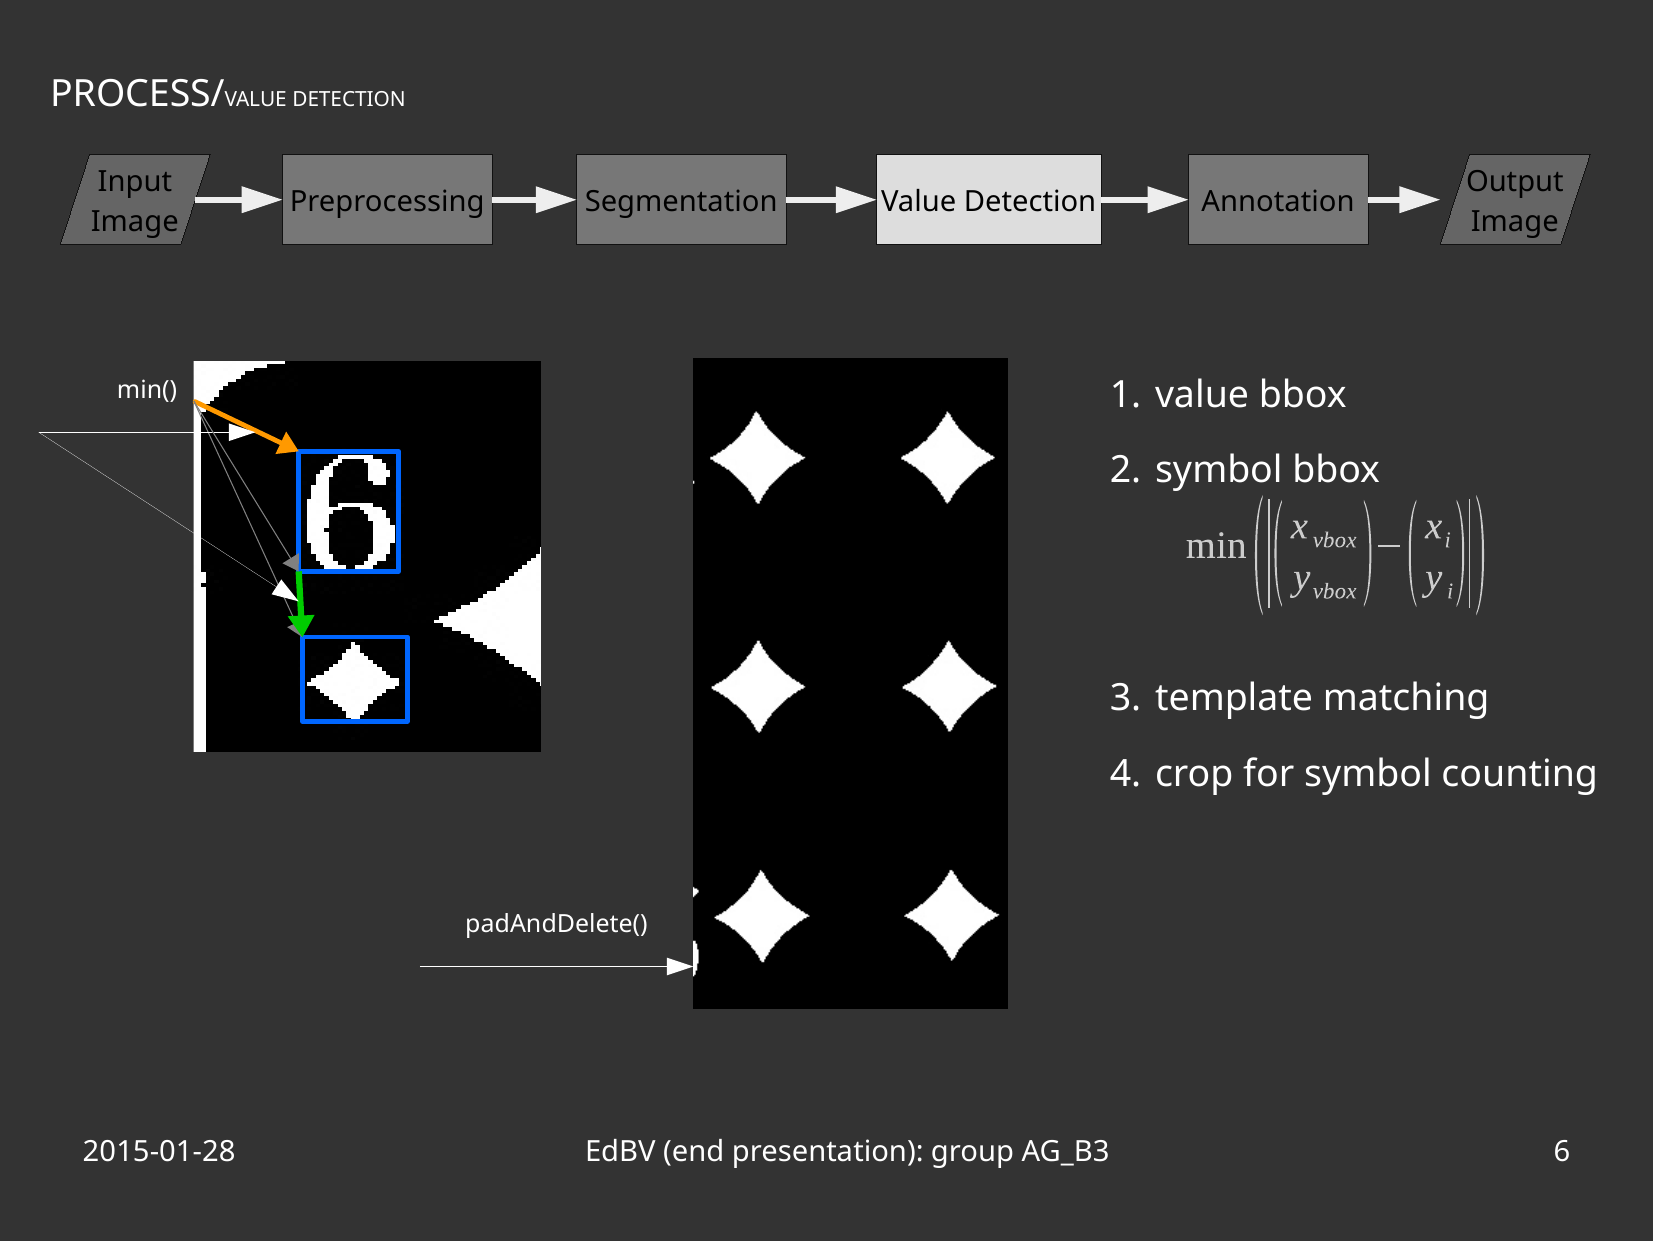

PROCESS/VALUE DETECTION
Input
Image
Preprocessing
Segmentation
Value Detection
Annotation
Output
Image
 value bbox
 symbol bbox
 template matching
 crop for symbol counting
min()
padAndDelete()
2015-01-28
EdBV (end presentation): group AG_B3
6